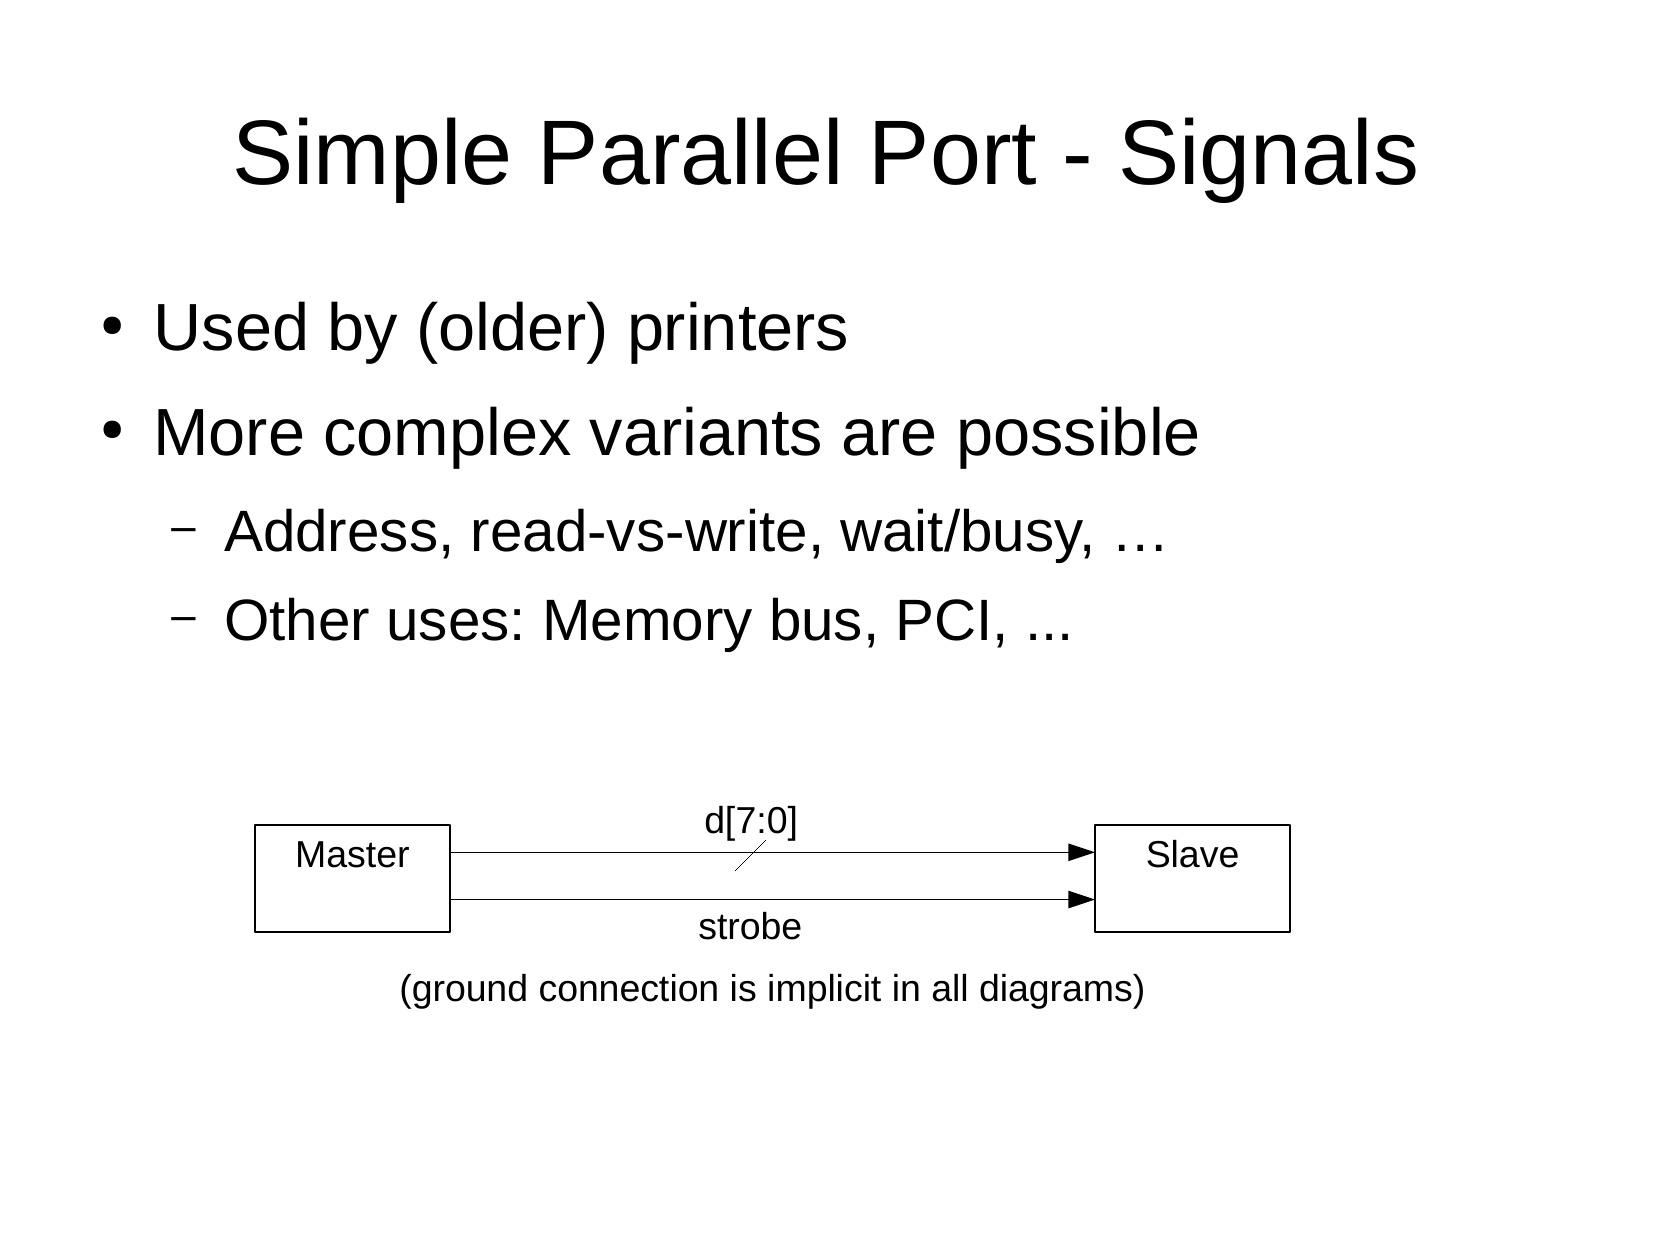

# Simple Parallel Port - Signals
Used by (older) printers
More complex variants are possible
Address, read-vs-write, wait/busy, …
Other uses: Memory bus, PCI, ...
d[7:0]
Master
Slave
strobe
(ground connection is implicit in all diagrams)